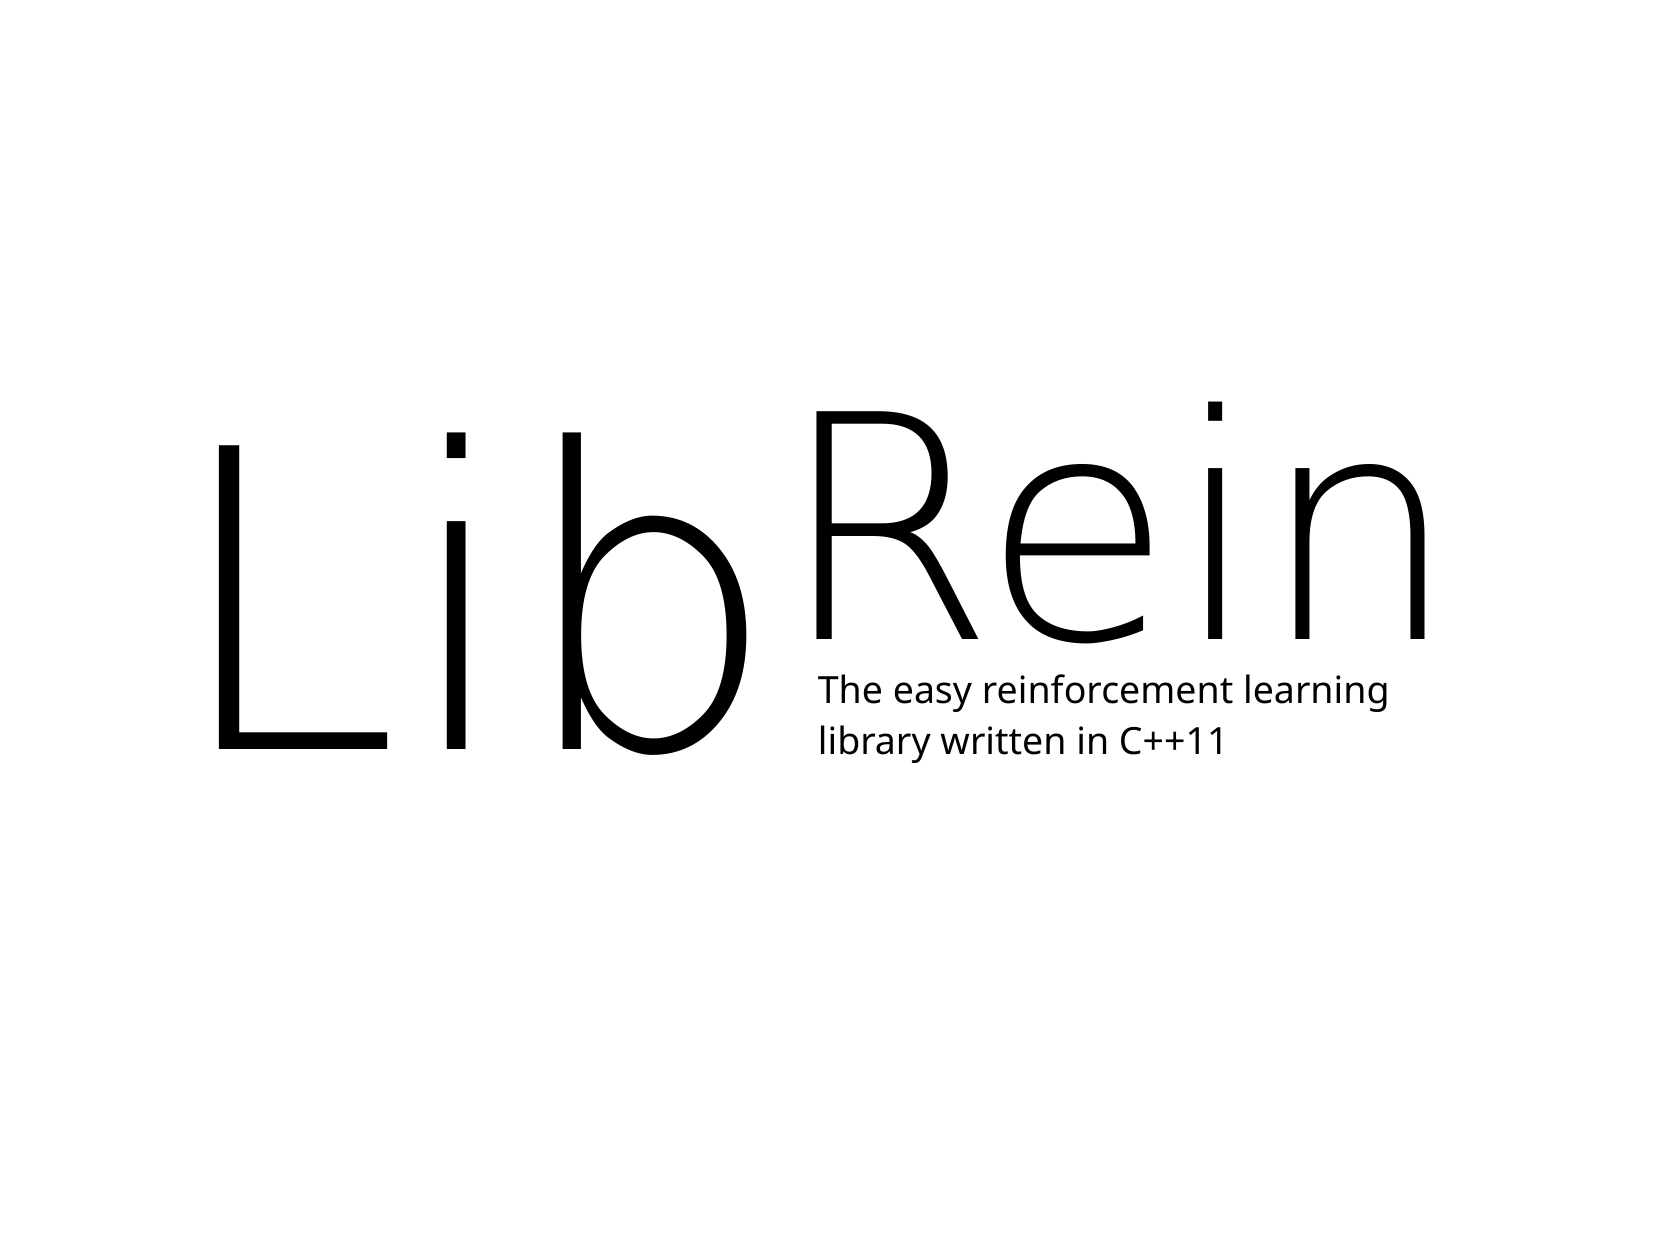

Rein
Lib
The easy reinforcement learning library written in C++11